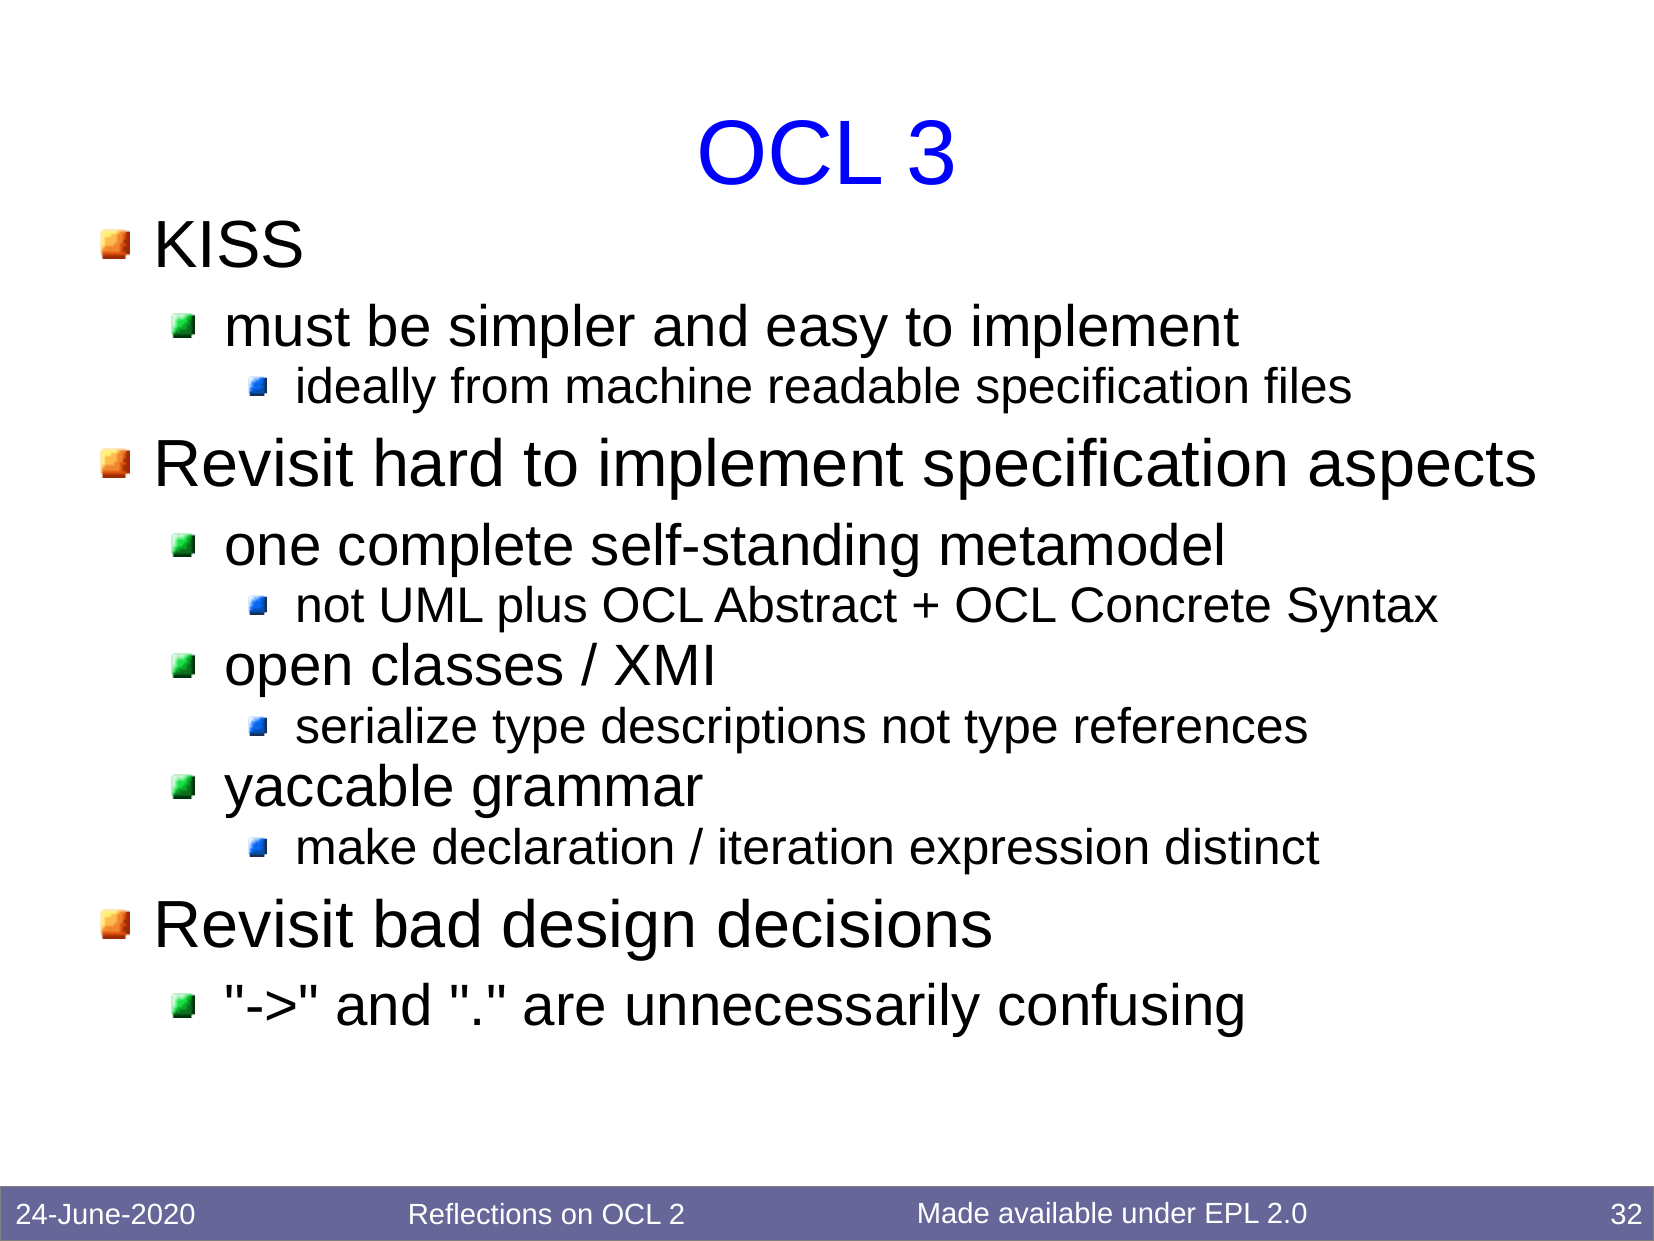

# OCL 3
KISS
must be simpler and easy to implement
ideally from machine readable specification files
Revisit hard to implement specification aspects
one complete self-standing metamodel
not UML plus OCL Abstract + OCL Concrete Syntax
open classes / XMI
serialize type descriptions not type references
yaccable grammar
make declaration / iteration expression distinct
Revisit bad design decisions
"->" and "." are unnecessarily confusing
24-June-2020
Reflections on OCL 2
32